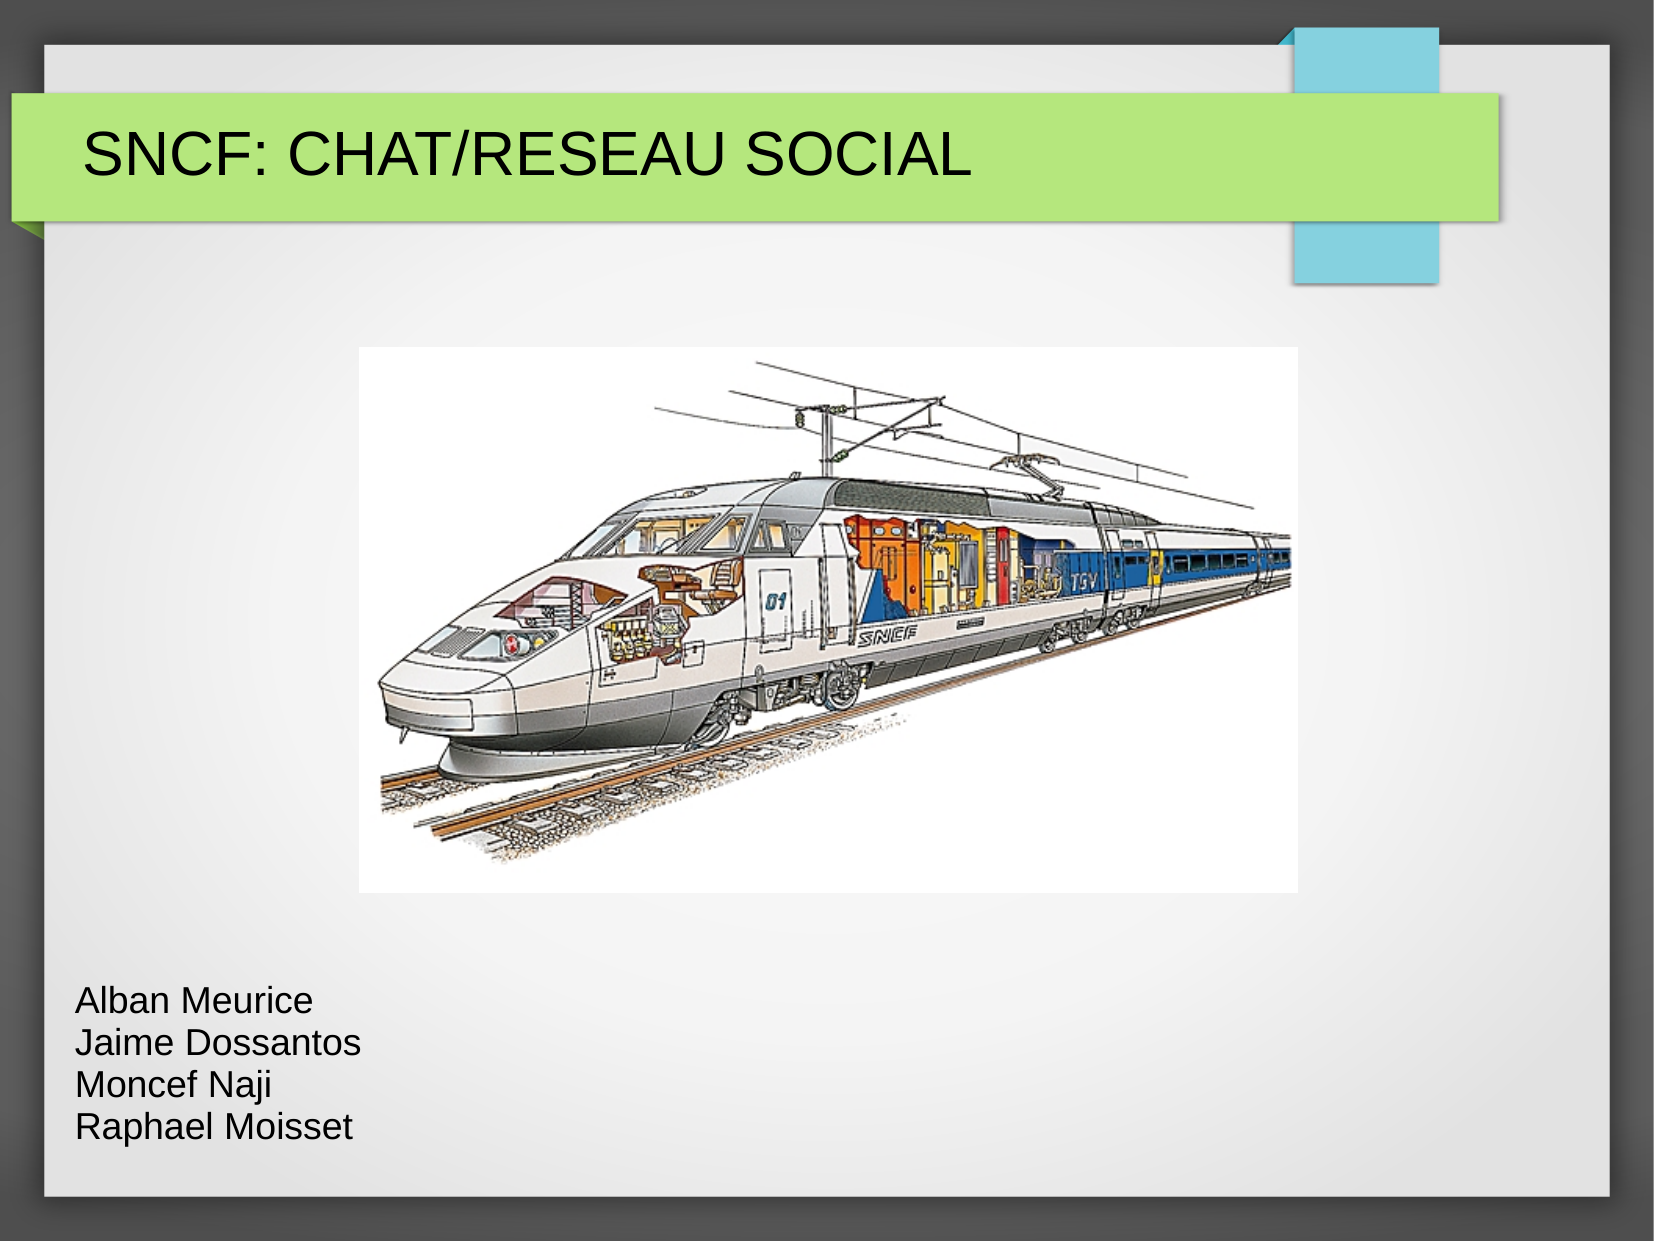

# SNCF: CHAT/RESEAU SOCIAL
Alban Meurice
Jaime Dossantos
Moncef Naji
Raphael Moisset